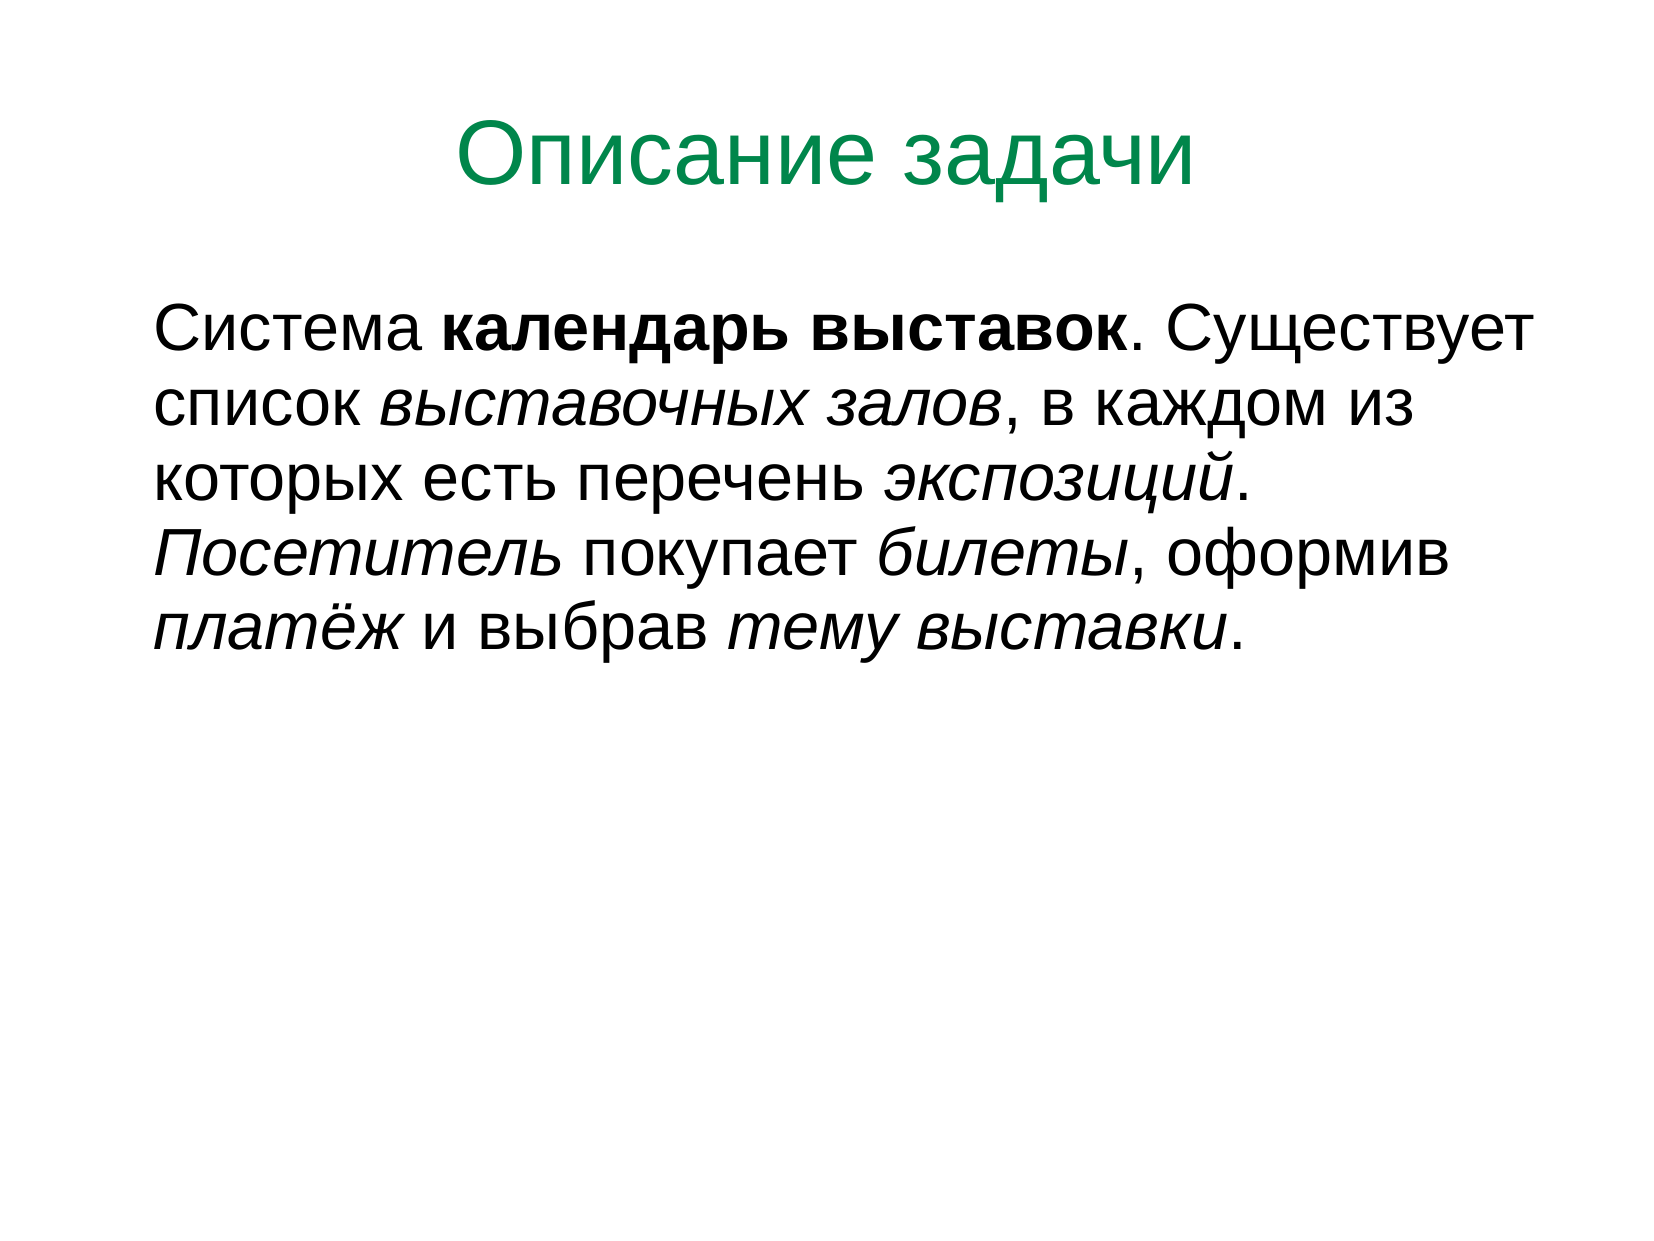

# Описание задачи
Система календарь выставок. Существует список выставочных залов, в каждом из которых есть перечень экспозиций. Посетитель покупает билеты, оформив платёж и выбрав тему выставки.